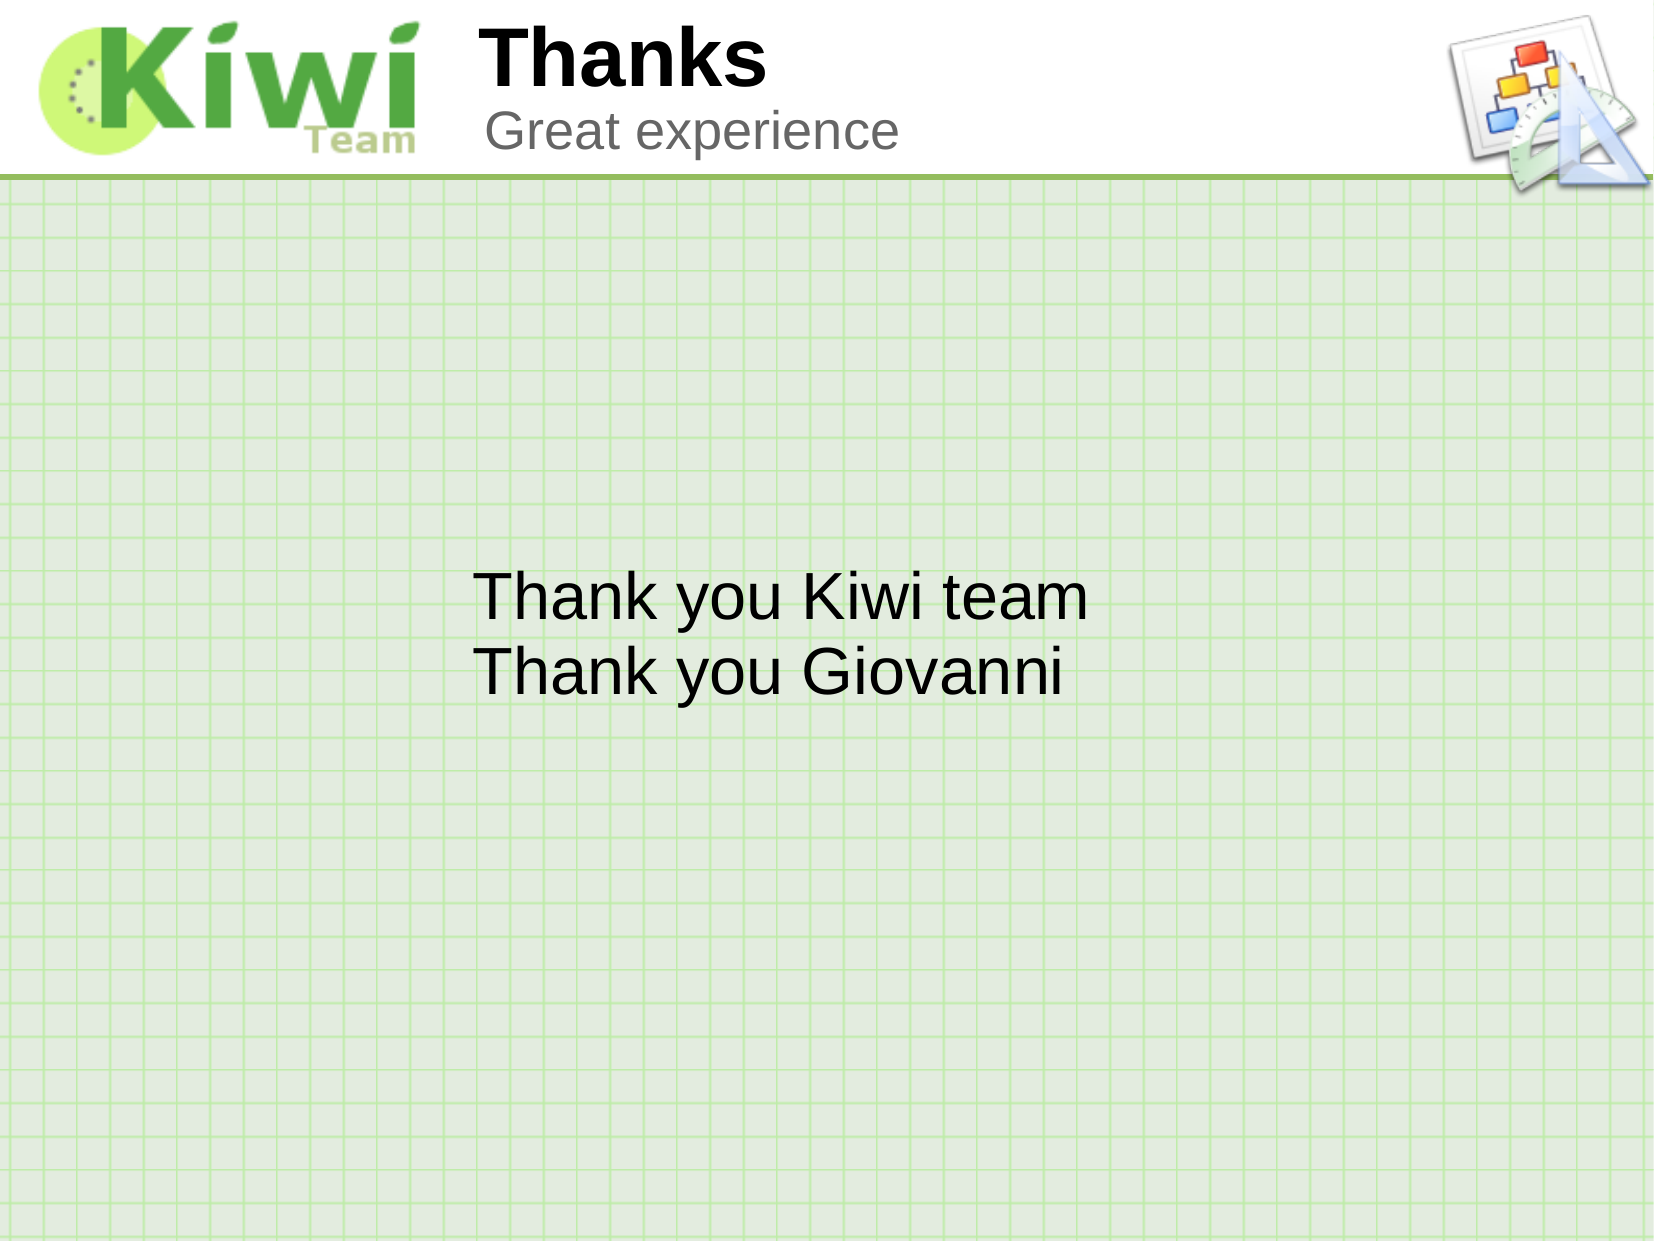

# Thanks
Great experience
Thank you Kiwi team
Thank you Giovanni